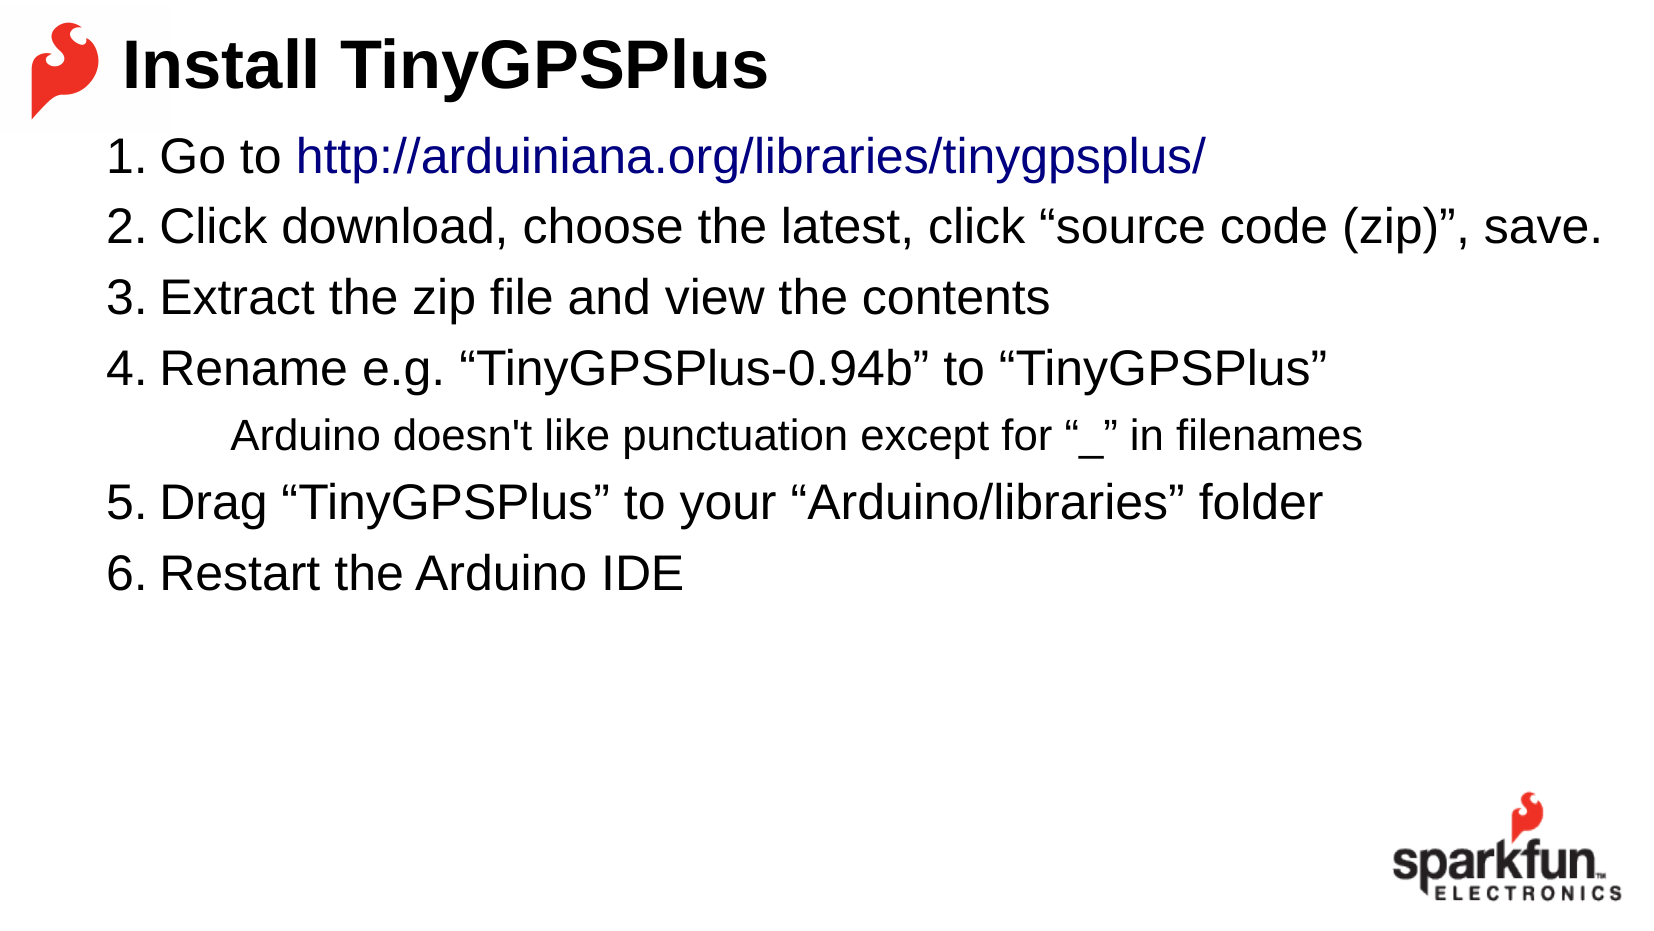

# Install TinyGPSPlus
Go to http://arduiniana.org/libraries/tinygpsplus/
Click download, choose the latest, click “source code (zip)”, save.
Extract the zip file and view the contents
Rename e.g. “TinyGPSPlus-0.94b” to “TinyGPSPlus”
Arduino doesn't like punctuation except for “_” in filenames
Drag “TinyGPSPlus” to your “Arduino/libraries” folder
Restart the Arduino IDE